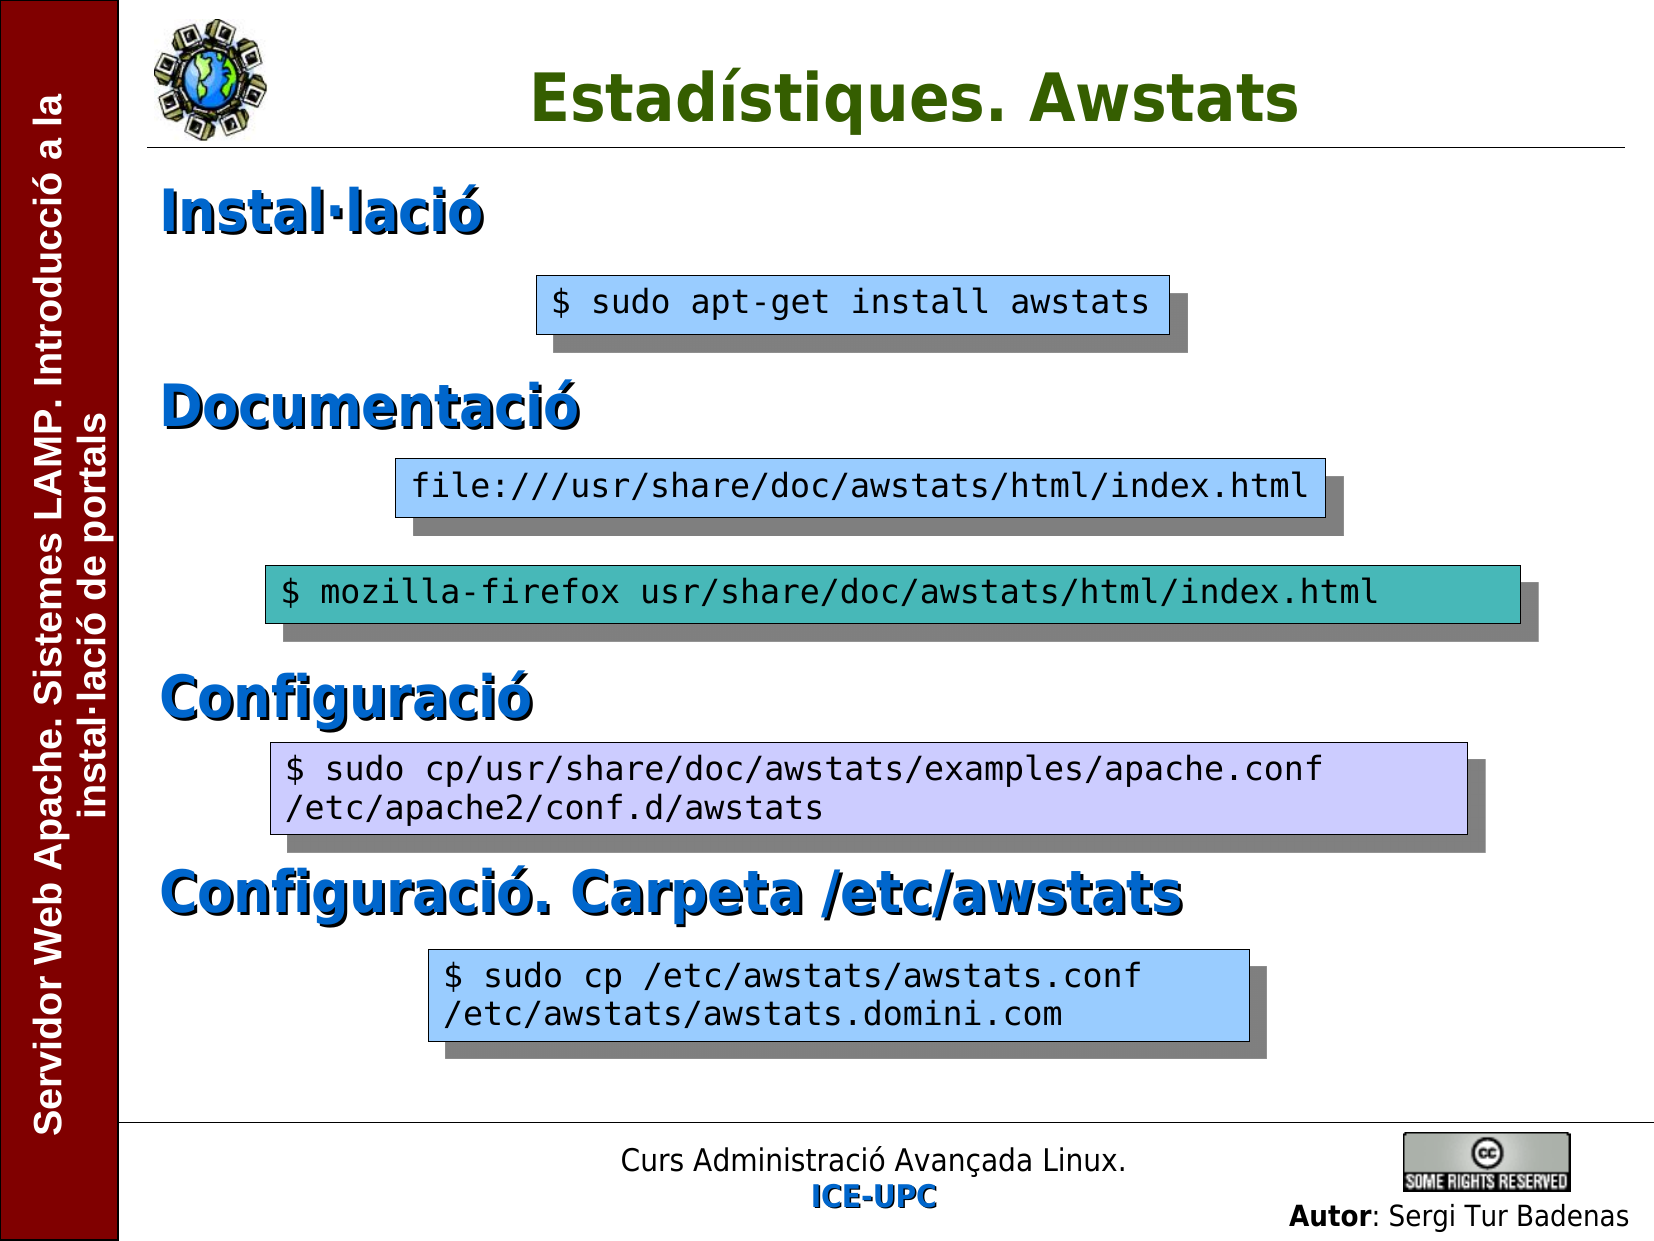

# Estadístiques. Awstats
Instal·lació
Documentació
Configuració
Configuració. Carpeta /etc/awstats
$ sudo apt-get install awstats
file:///usr/share/doc/awstats/html/index.html
$ mozilla-firefox usr/share/doc/awstats/html/index.html
$ sudo cp/usr/share/doc/awstats/examples/apache.conf /etc/apache2/conf.d/awstats
$ sudo cp /etc/awstats/awstats.conf /etc/awstats/awstats.domini.com